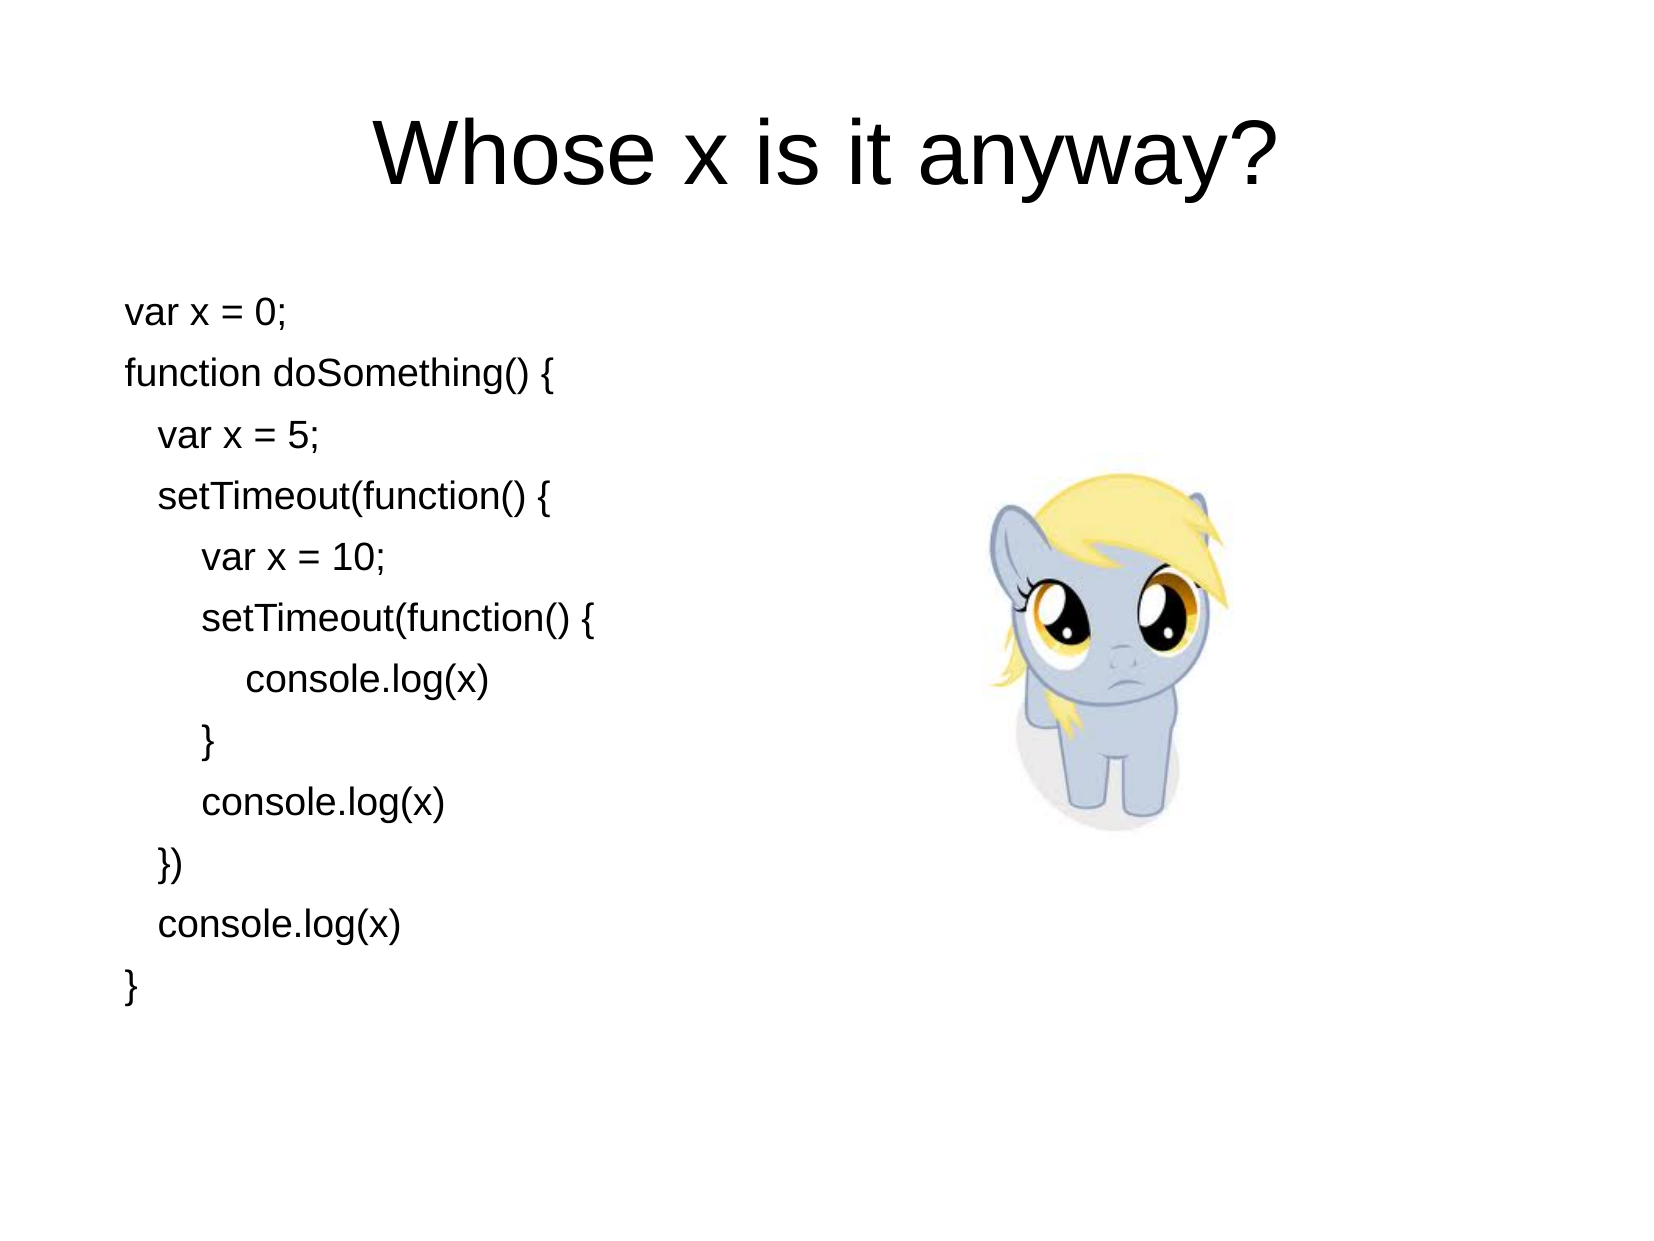

# Whose x is it anyway?
var x = 0;
function doSomething() {
 var x = 5;
 setTimeout(function() {
 var x = 10;
 setTimeout(function() {
 console.log(x)
 }
 console.log(x)
 })
 console.log(x)
}